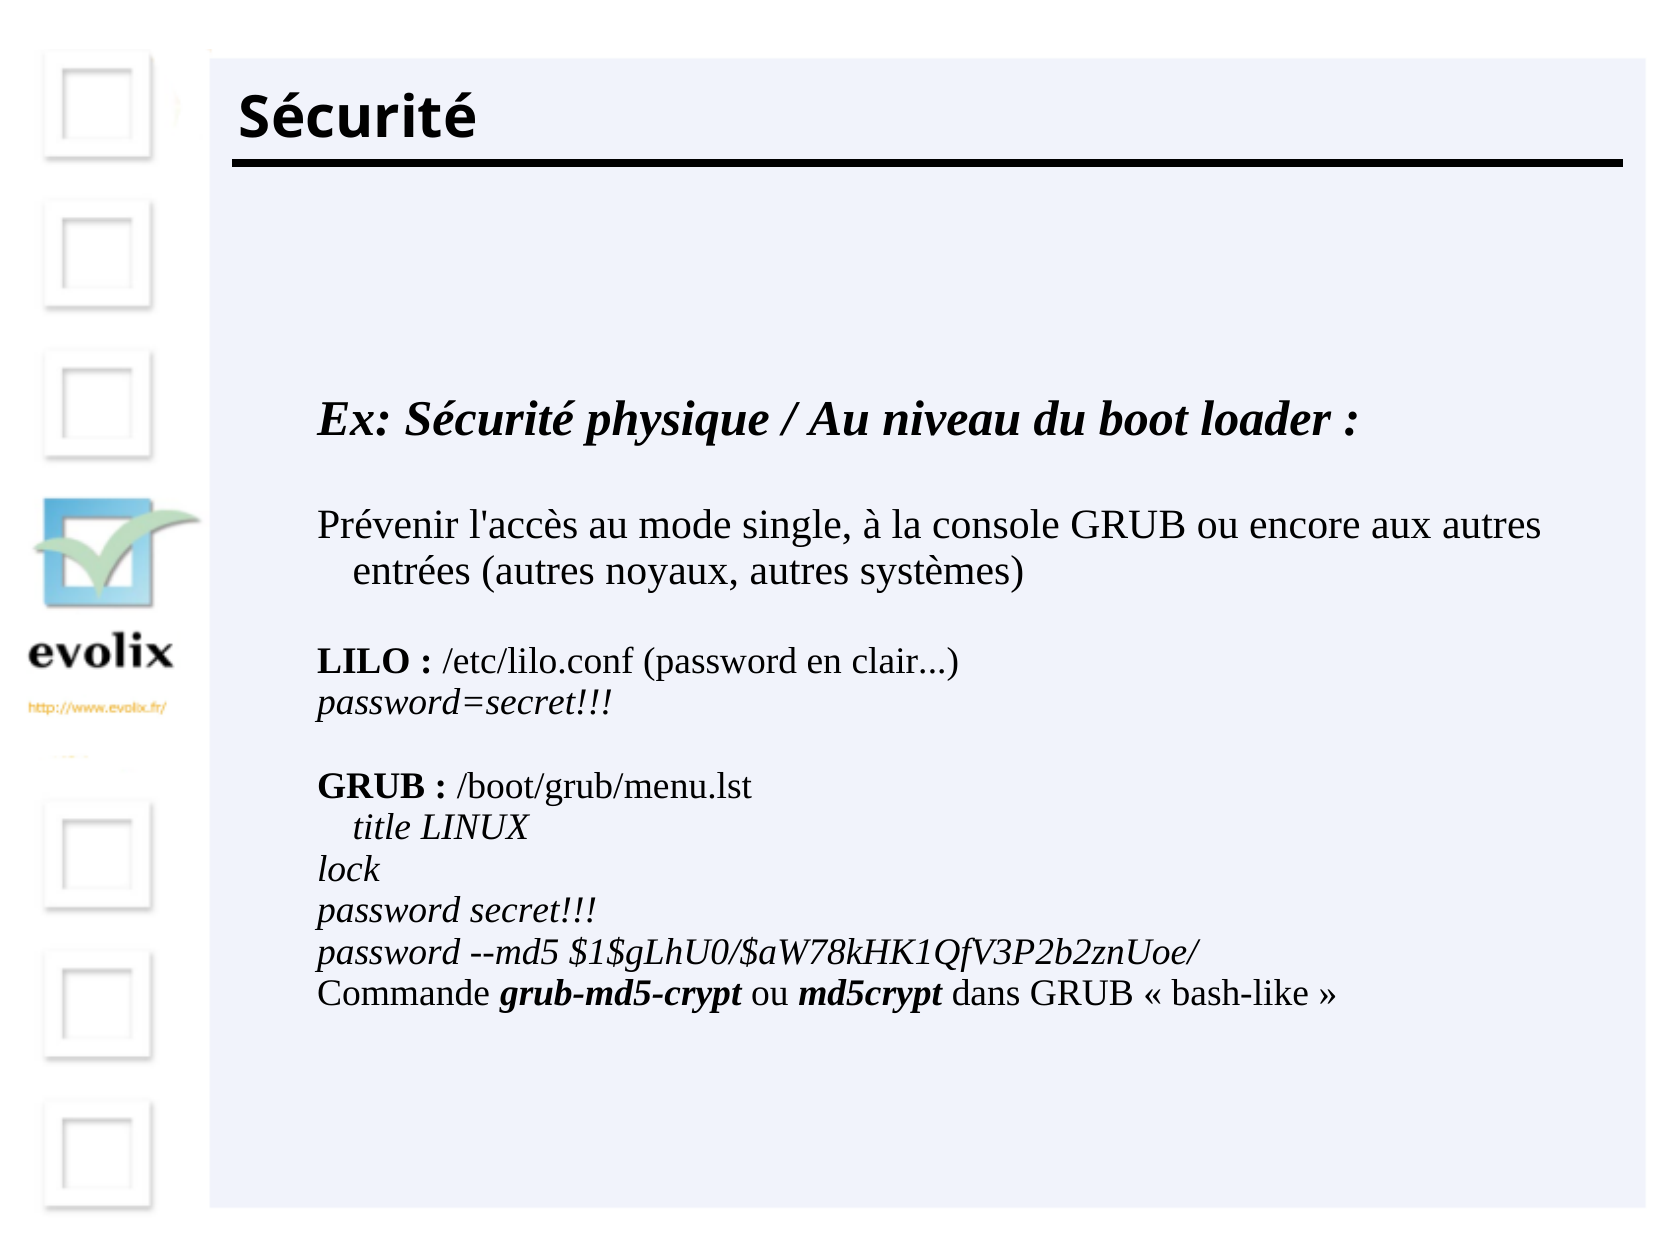

Sécurité
# Ex: Sécurité physique / Au niveau du boot loader :
Prévenir l'accès au mode single, à la console GRUB ou encore aux autres entrées (autres noyaux, autres systèmes)
LILO : /etc/lilo.conf (password en clair...)
password=secret!!!
GRUB : /boot/grub/menu.lst
title LINUX
lock
password secret!!!
password --md5 $1$gLhU0/$aW78kHK1QfV3P2b2znUoe/
Commande grub-md5-crypt ou md5crypt dans GRUB « bash-like »